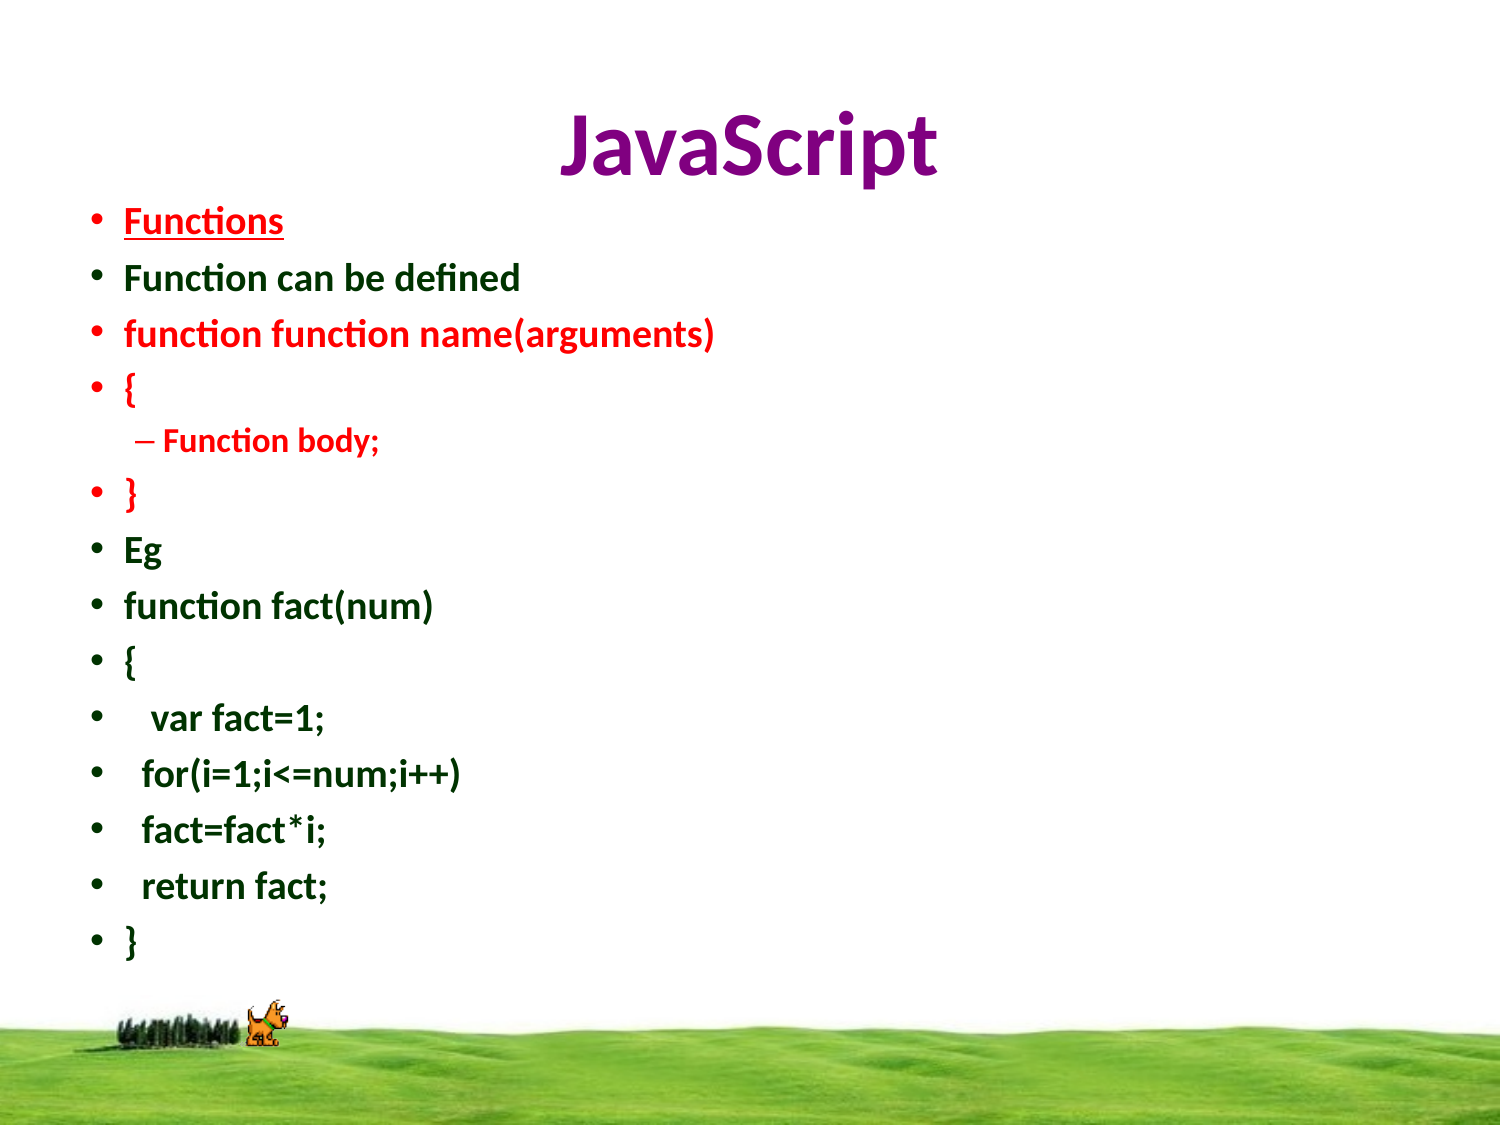

# JavaScript
Functions
Function can be defined
function function name(arguments)
{
Function body;
}
Eg
function fact(num)
{
 var fact=1;
 for(i=1;i<=num;i++)
 fact=fact*i;
 return fact;
}